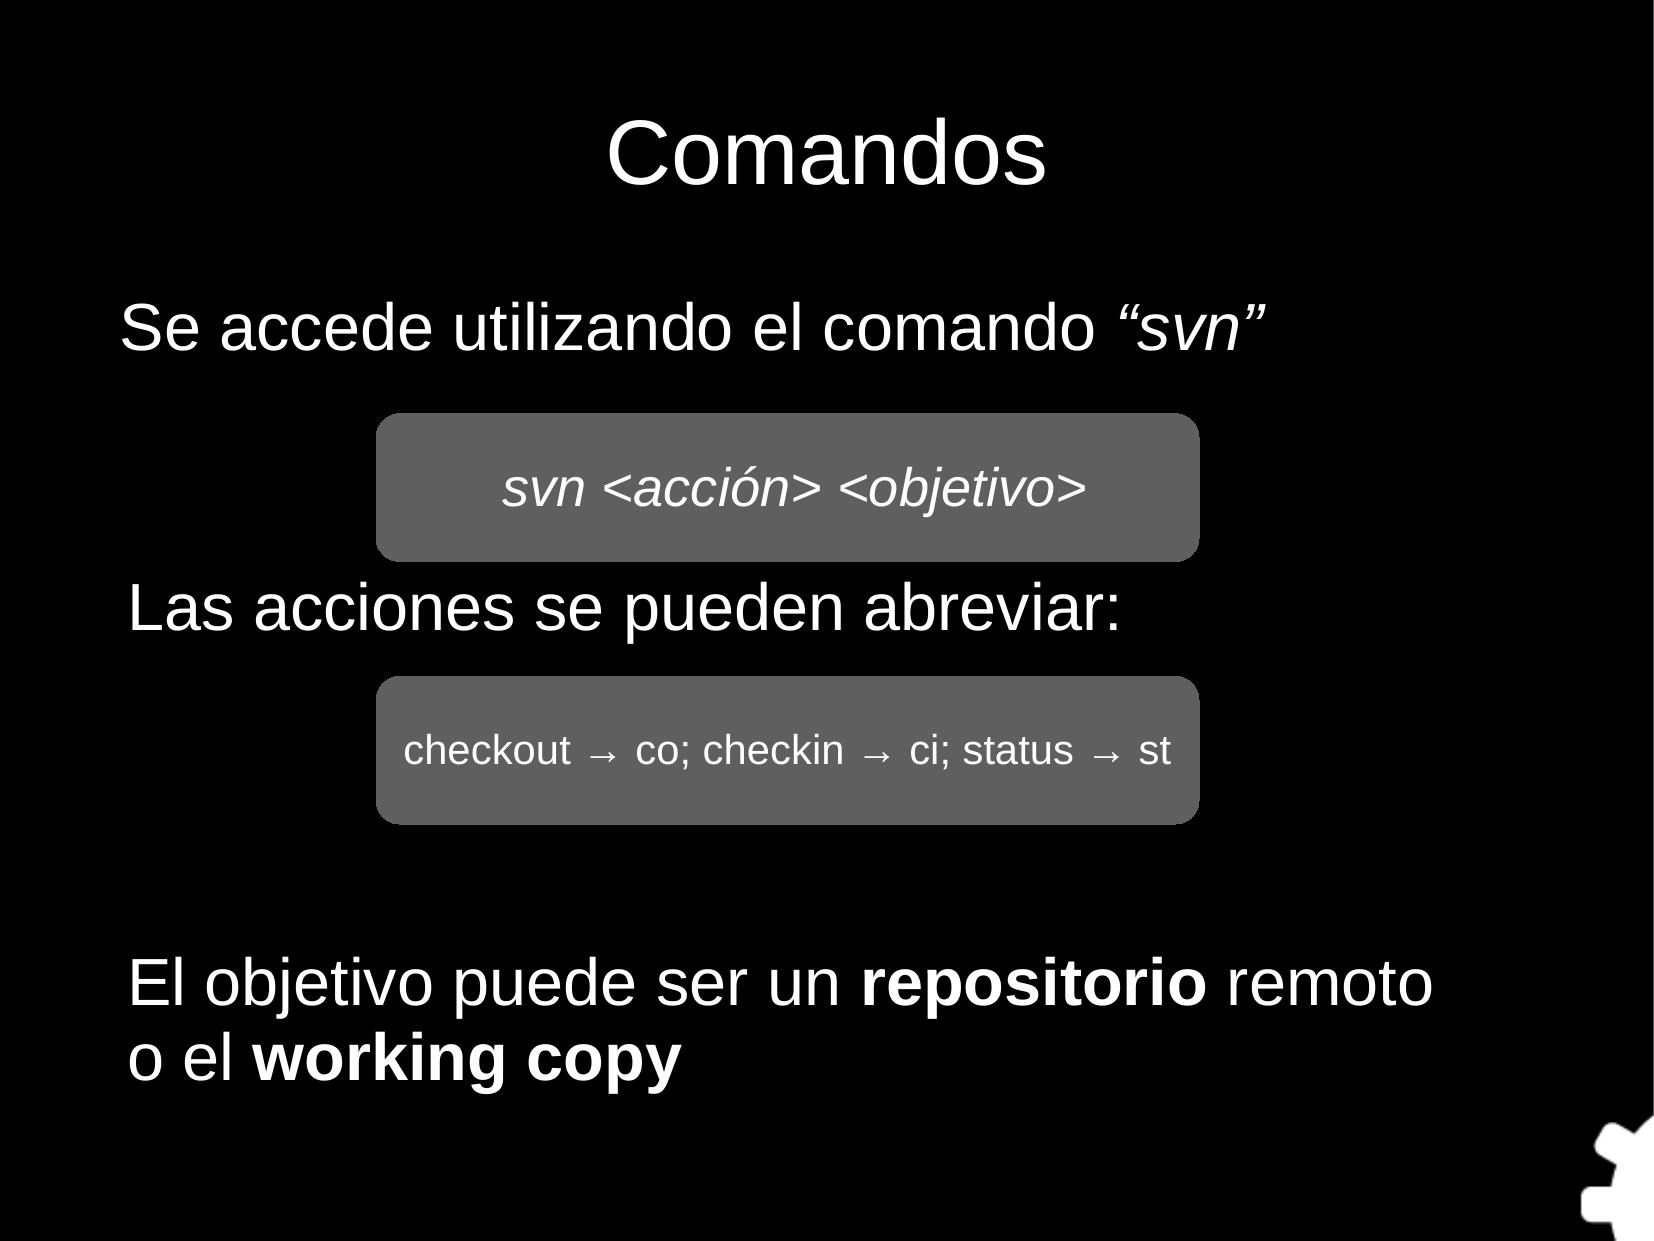

# Comandos
 Se accede utilizando el comando “svn”
svn <acción> <objetivo>
Las acciones se pueden abreviar:
checkout → co; checkin → ci; status → st
El objetivo puede ser un repositorio remoto
o el working copy